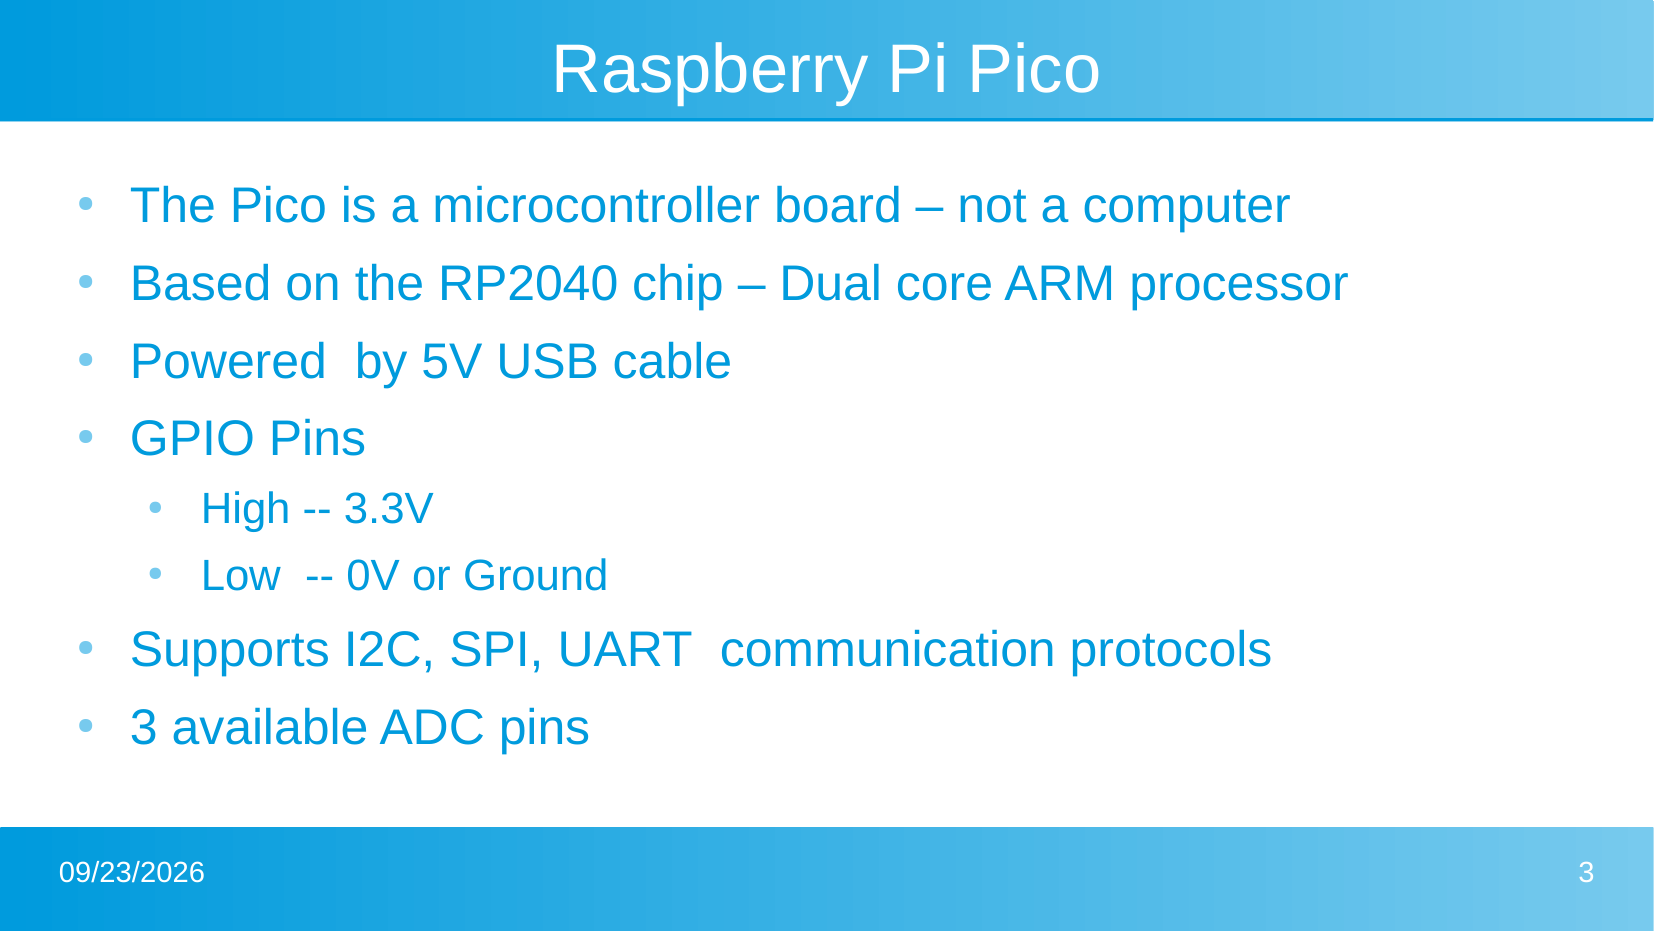

# Raspberry Pi Pico
The Pico is a microcontroller board – not a computer
Based on the RP2040 chip – Dual core ARM processor
Powered by 5V USB cable
GPIO Pins
High -- 3.3V
Low -- 0V or Ground
Supports I2C, SPI, UART communication protocols
3 available ADC pins
3